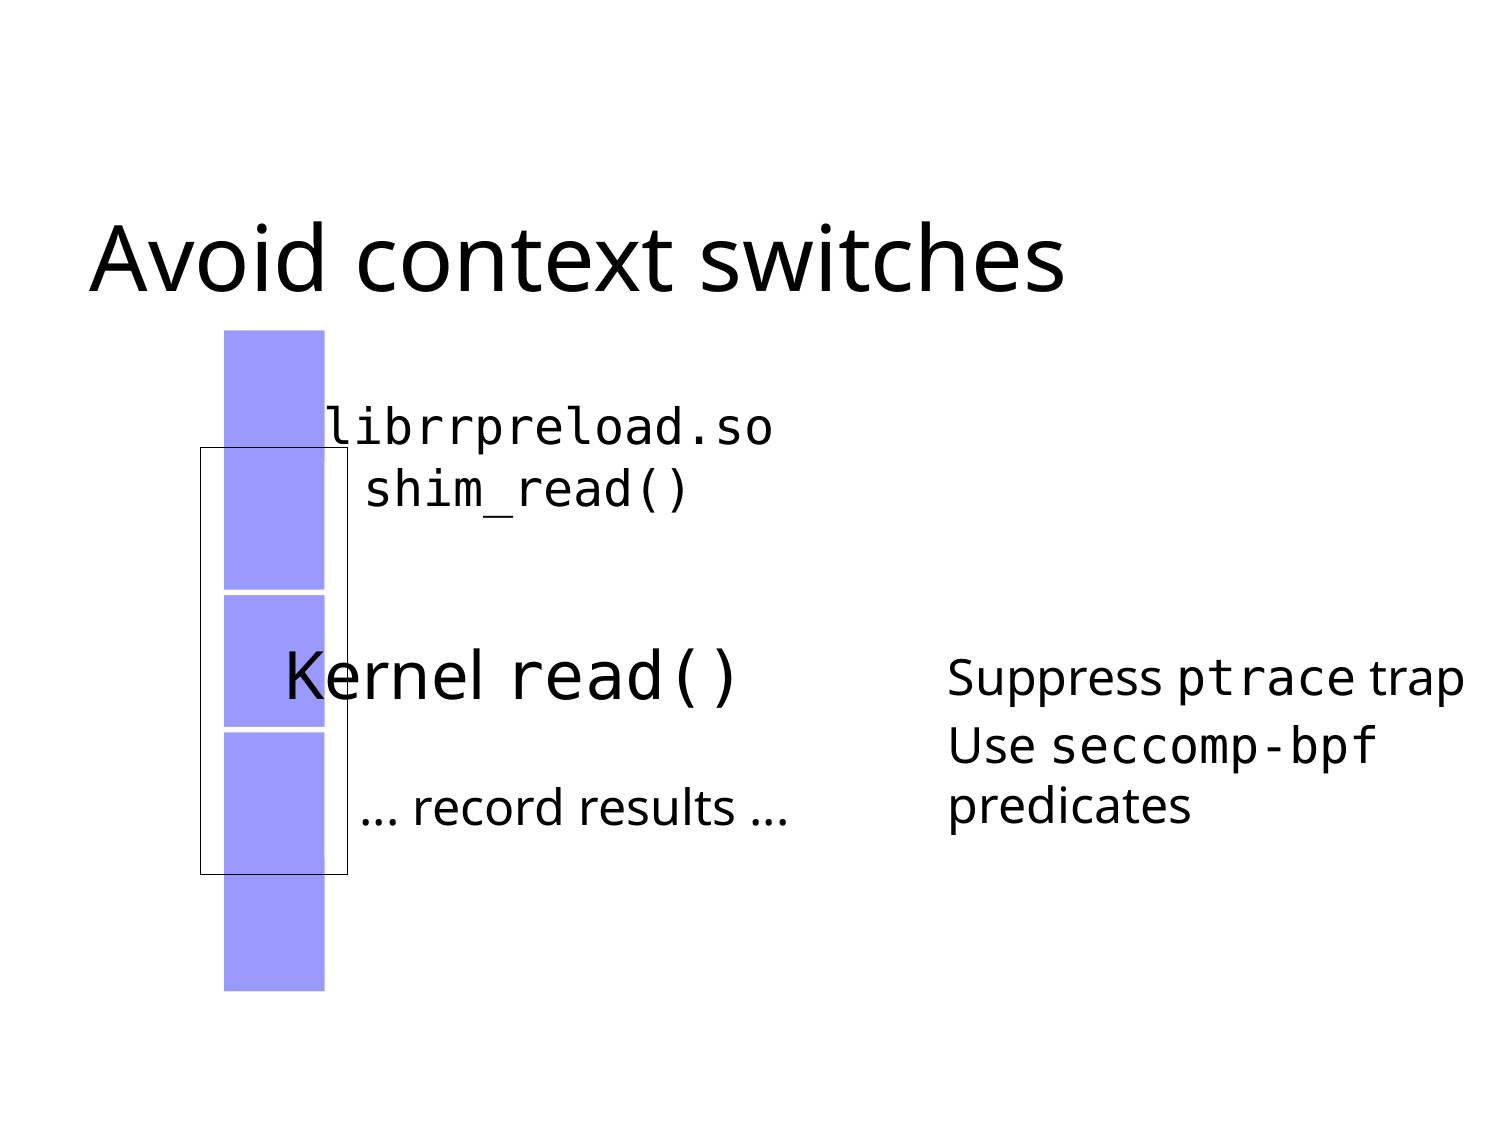

Avoid context switches
librrpreload.so
shim_read()
Kernel read()
Suppress ptrace trap
Use seccomp-bpf
predicates
... record results ...